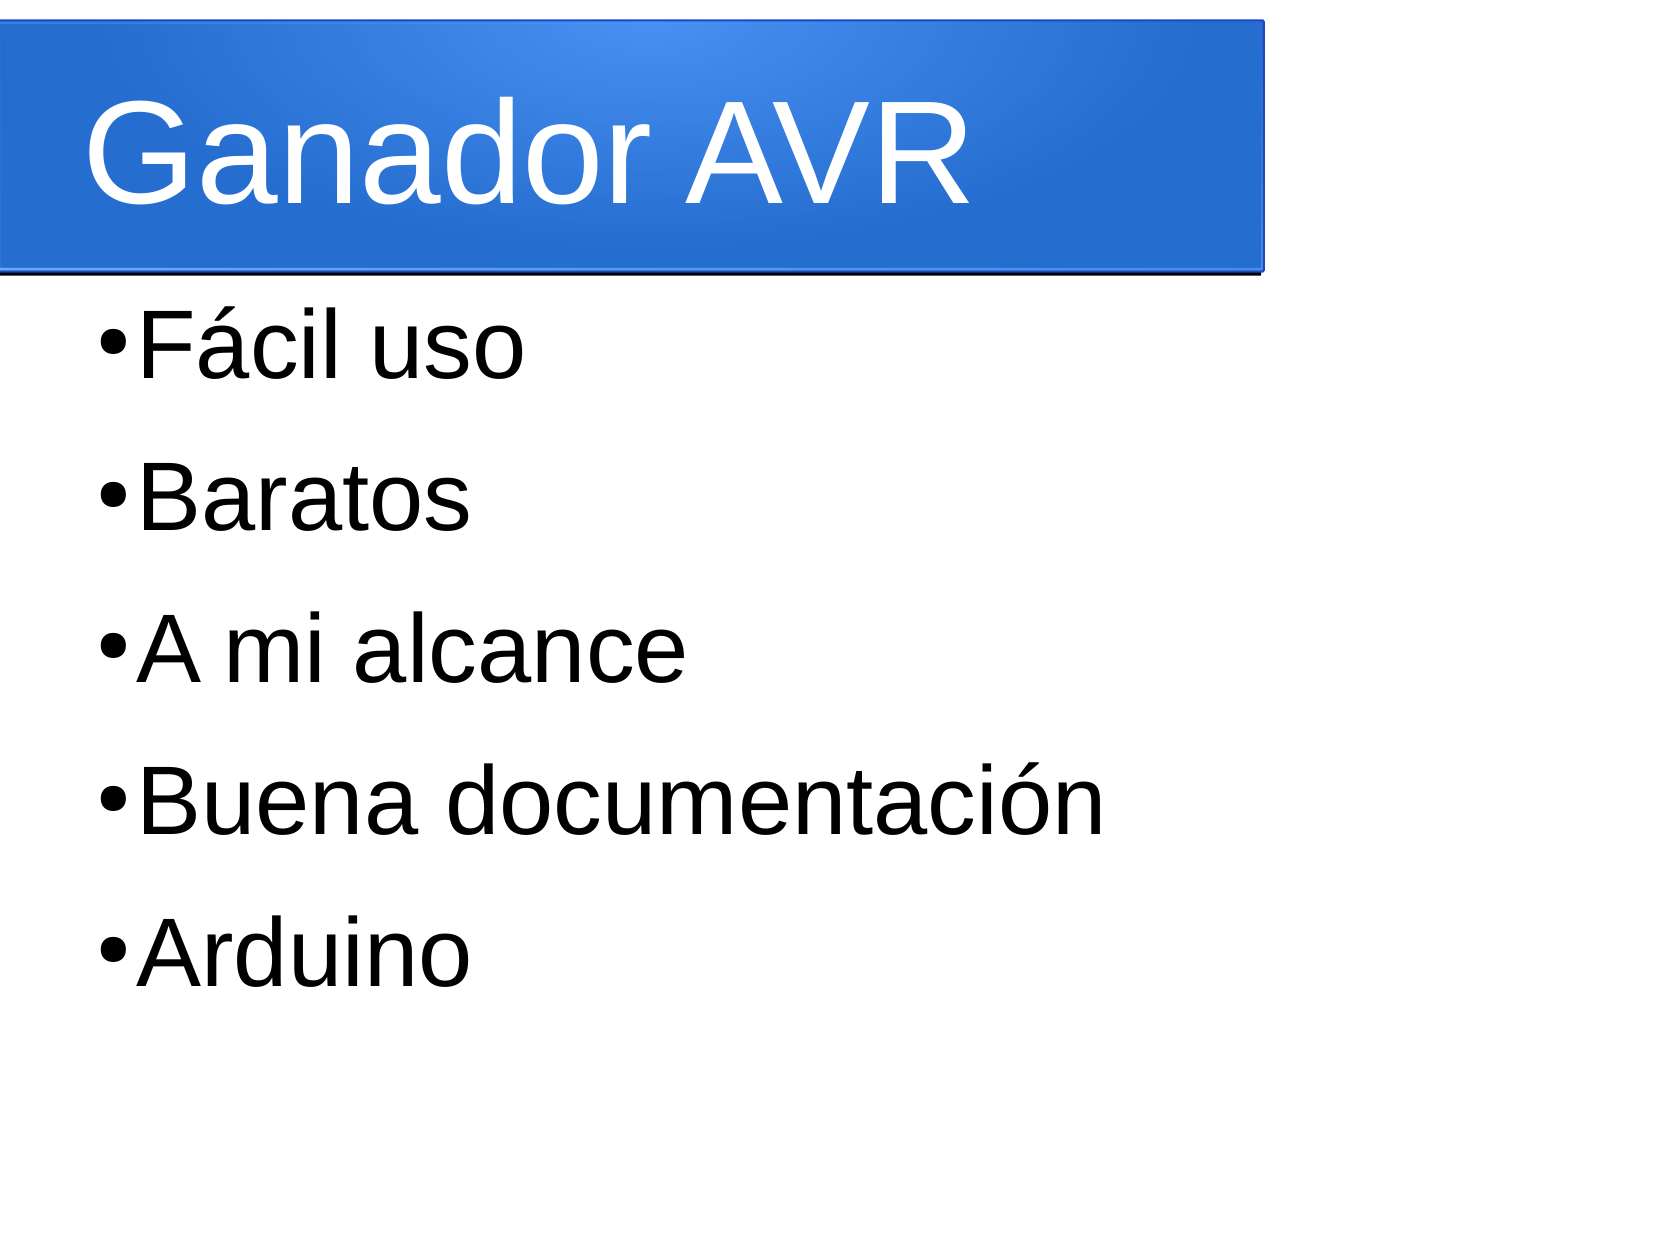

# Ganador AVR
Fácil uso
Baratos
A mi alcance
Buena documentación
Arduino